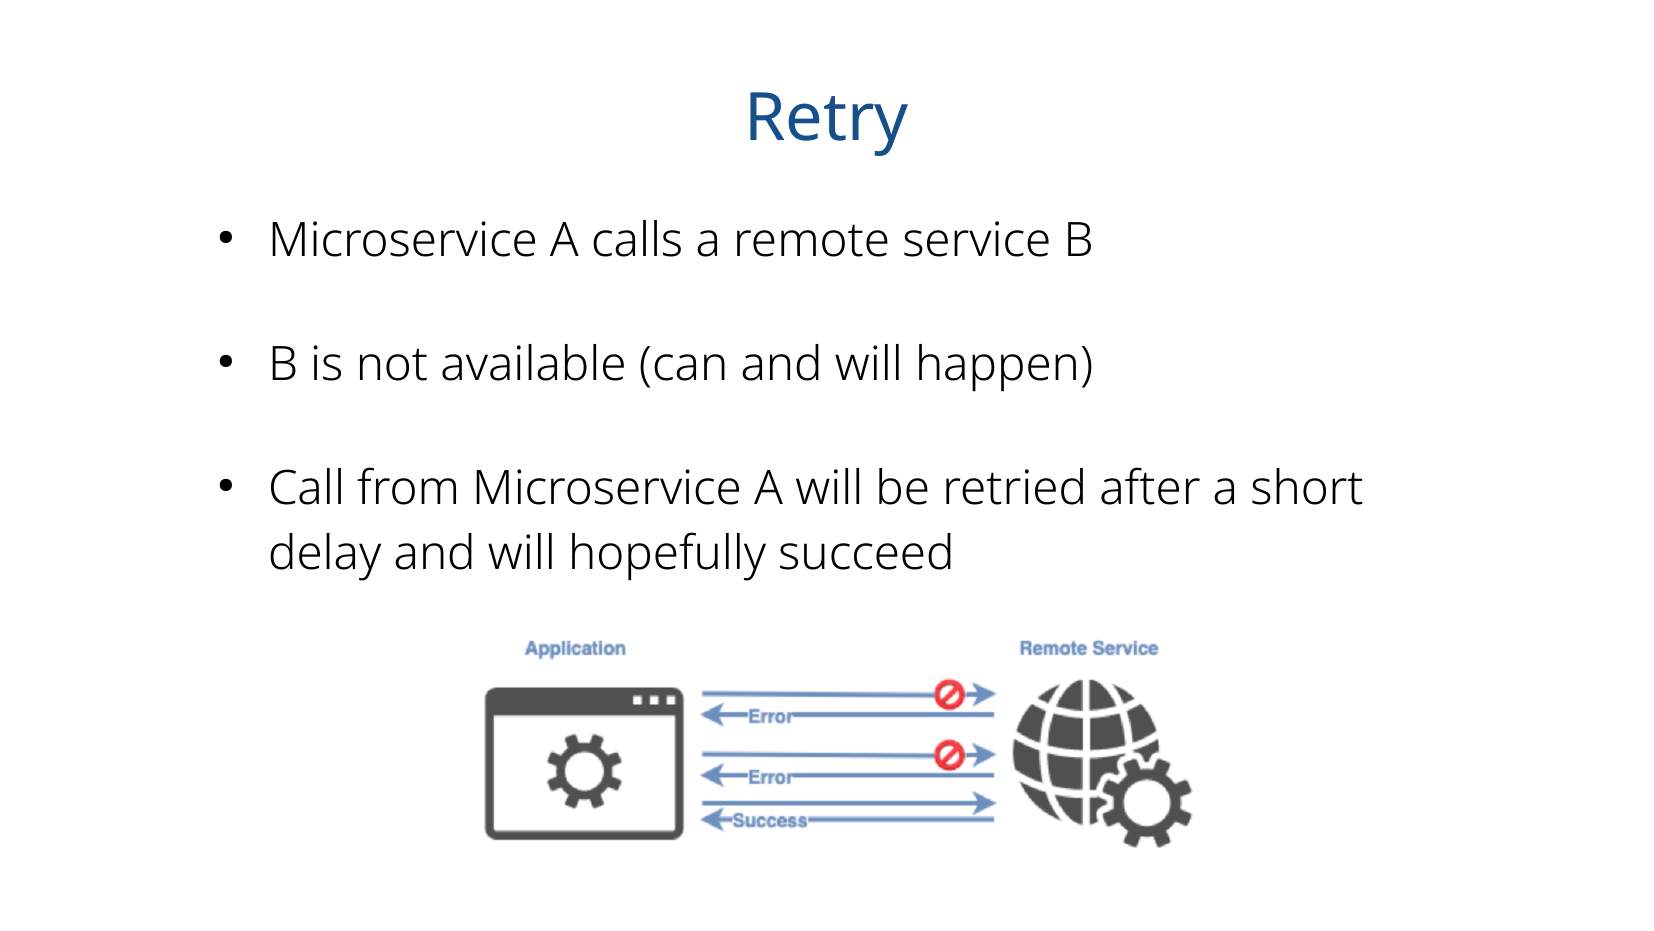

# Retry
Microservice A calls a remote service B
B is not available (can and will happen)
Call from Microservice A will be retried after a short delay and will hopefully succeed